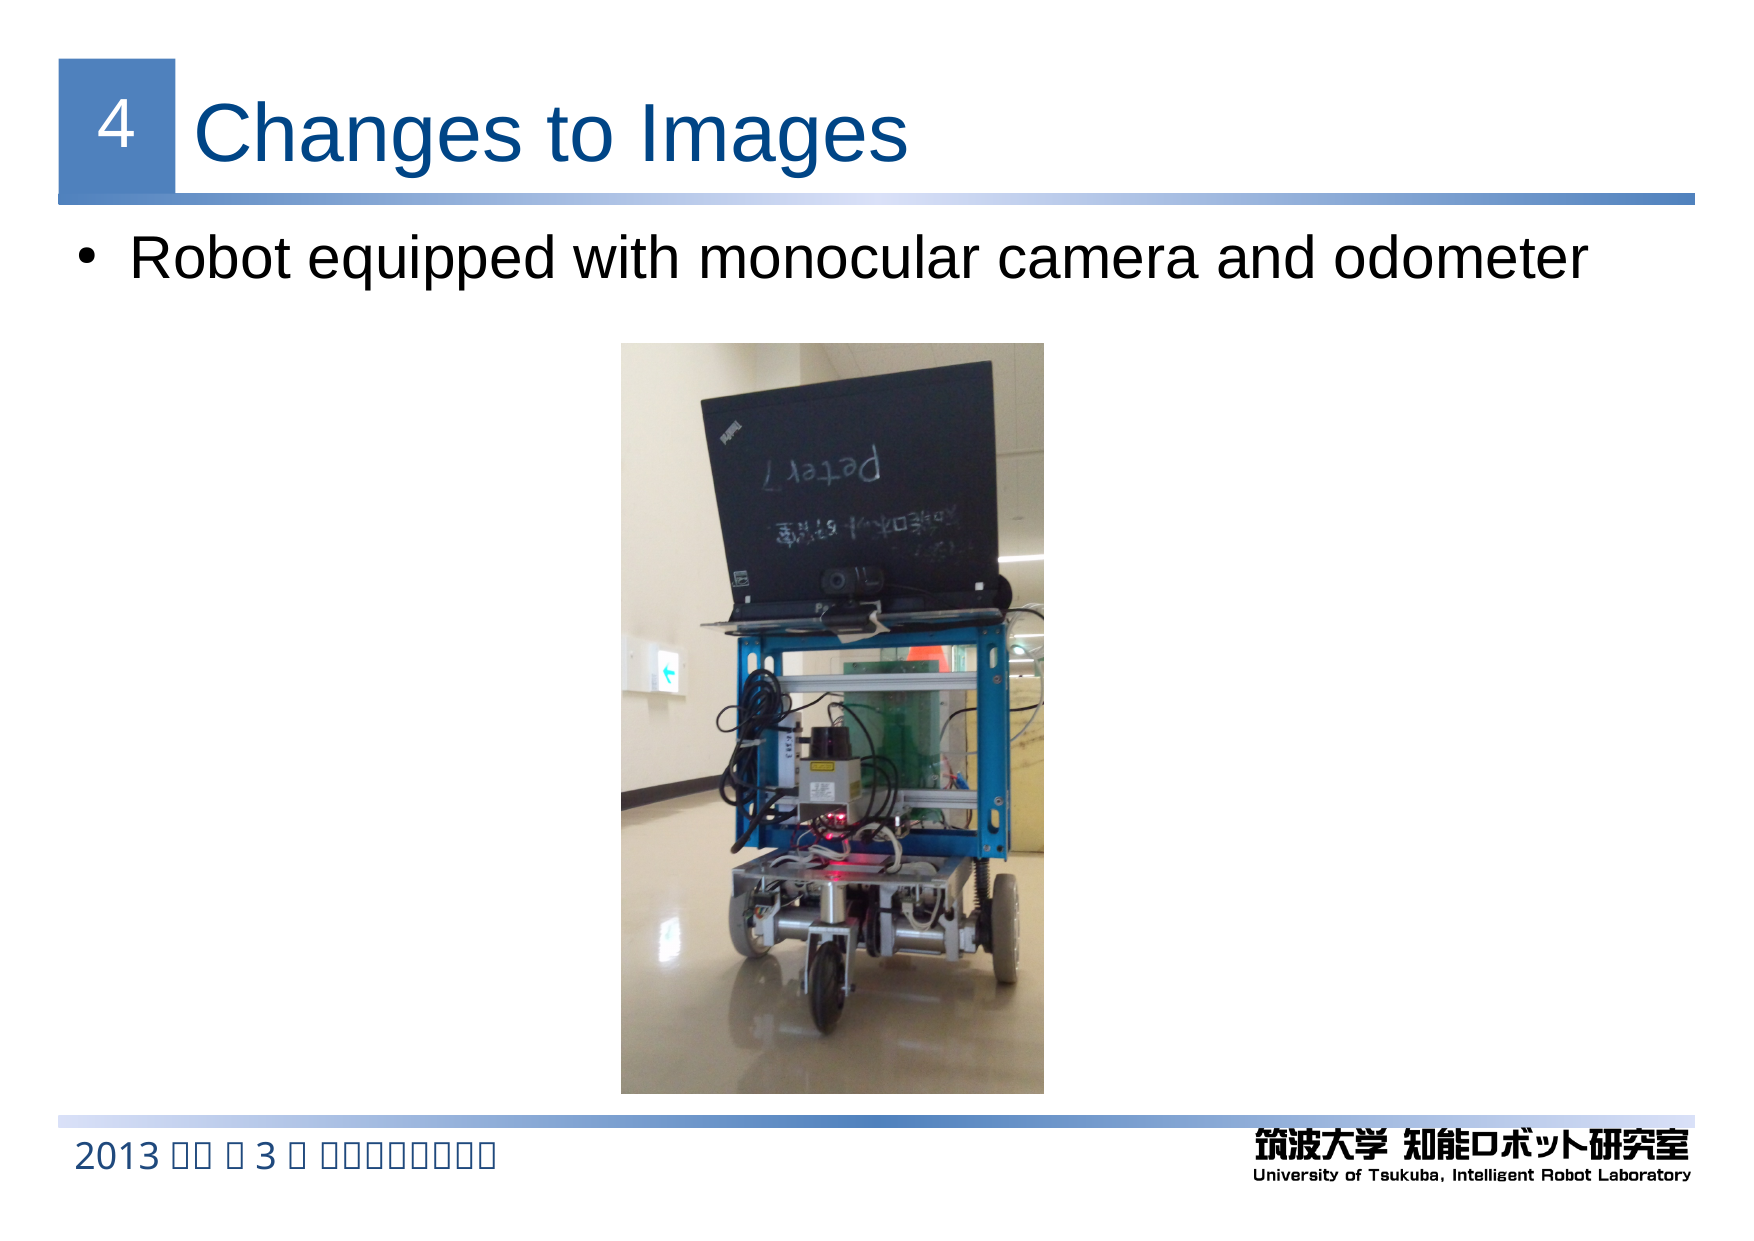

# Changes to Images
Robot equipped with monocular camera and odometer